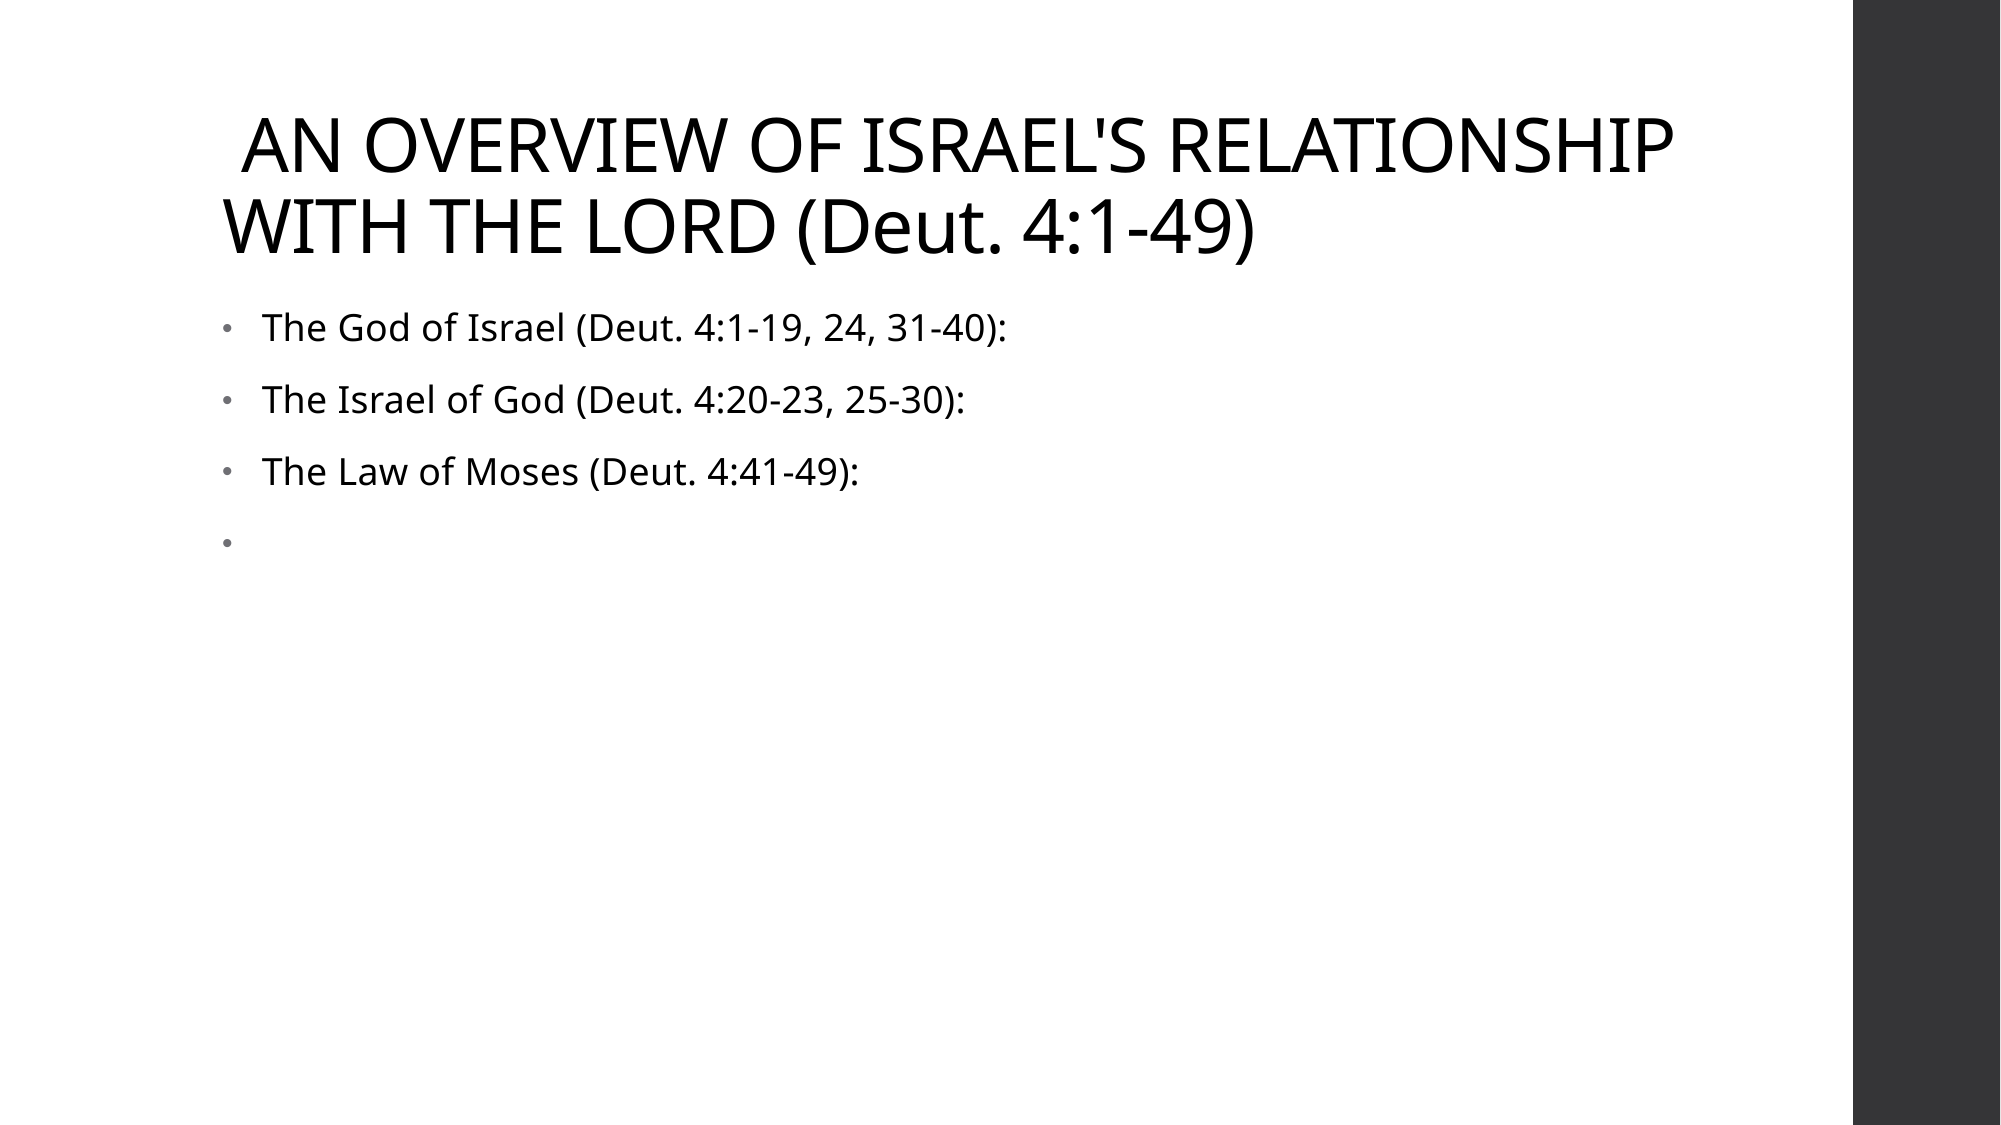

# AN OVERVIEW OF ISRAEL'S RELATIONSHIP WITH THE LORD (Deut. 4:1-49)
 The God of Israel (Deut. 4:1-19, 24, 31-40):
 The Israel of God (Deut. 4:20-23, 25-30):
 The Law of Moses (Deut. 4:41-49):